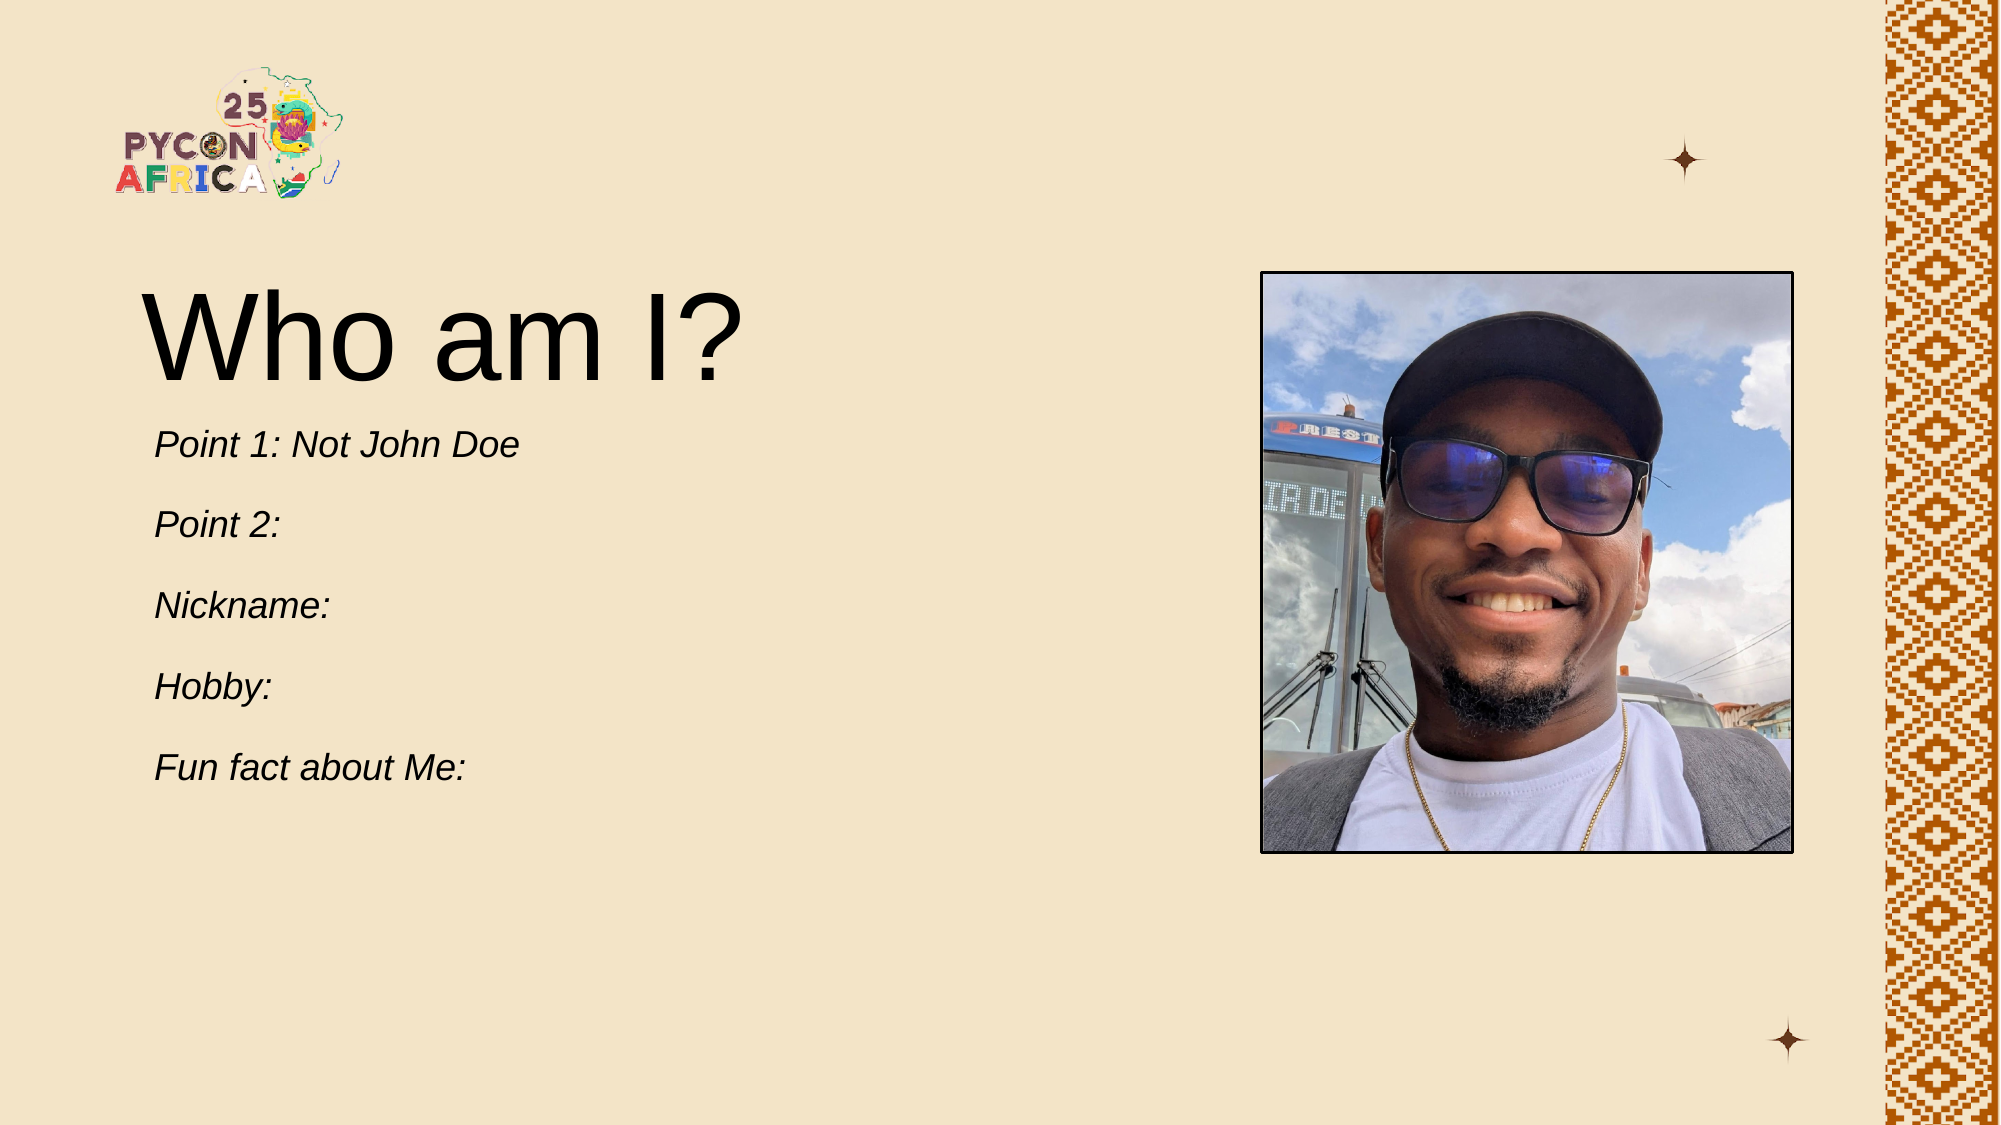

Who am I?
Point 1: Not John Doe
Point 2:
Nickname:
Hobby:
Fun fact about Me: